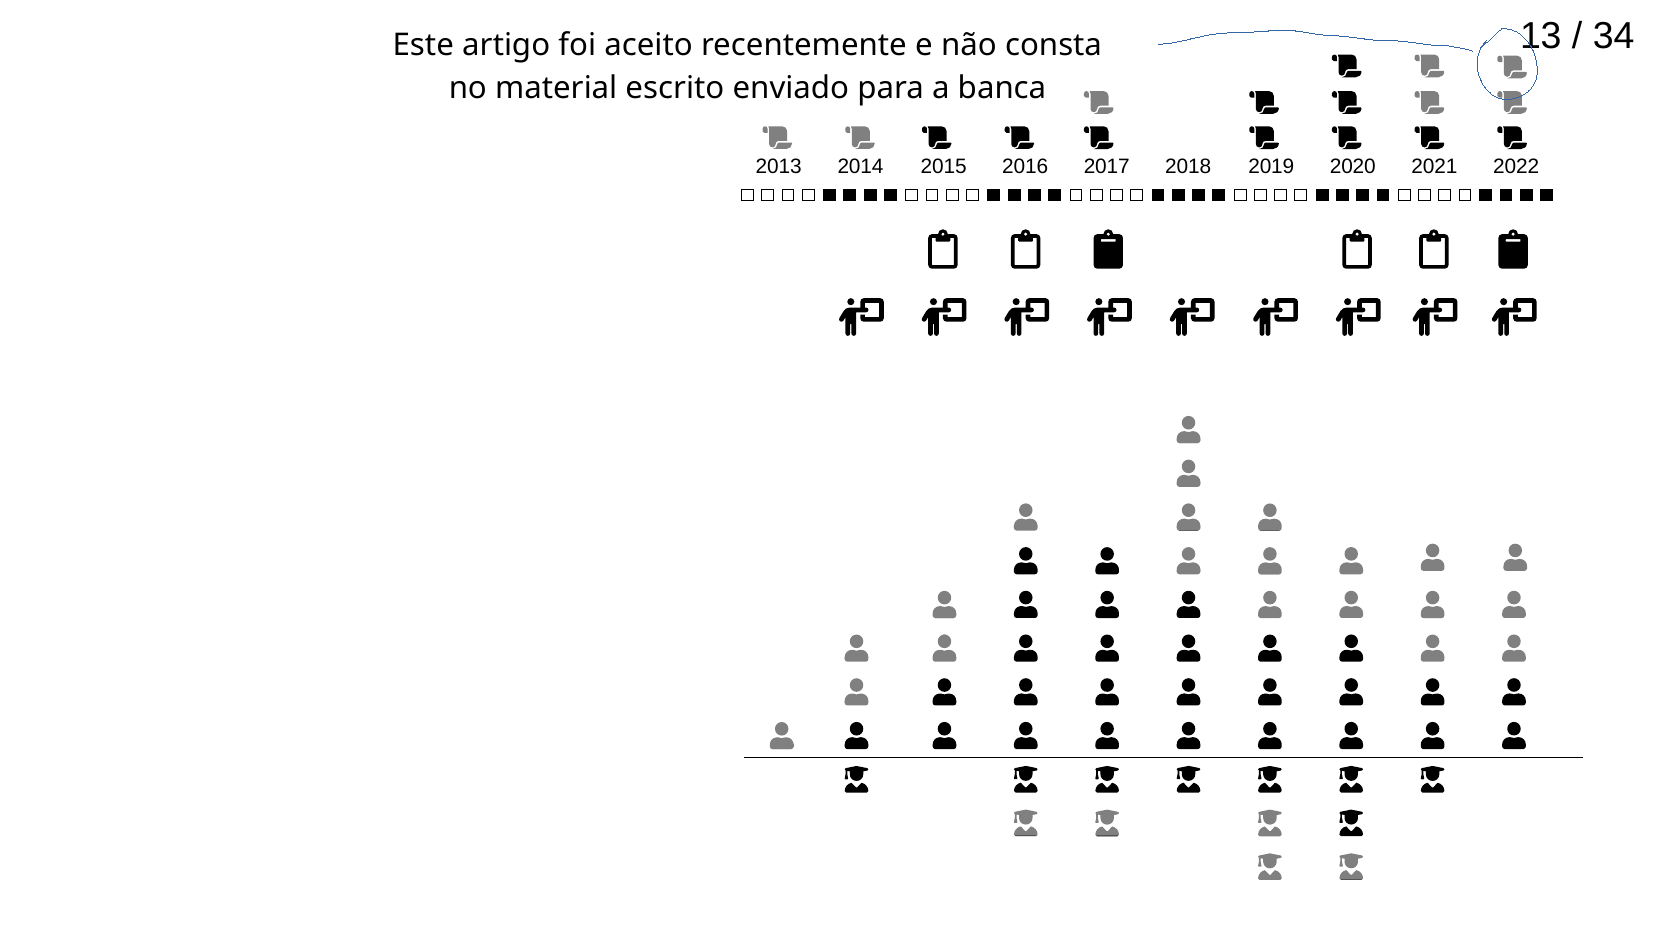

Este artigo foi aceito recentemente e não consta no material escrito enviado para a banca
2013
2014
2015
2016
2017
2018
2019
2020
2021
2022